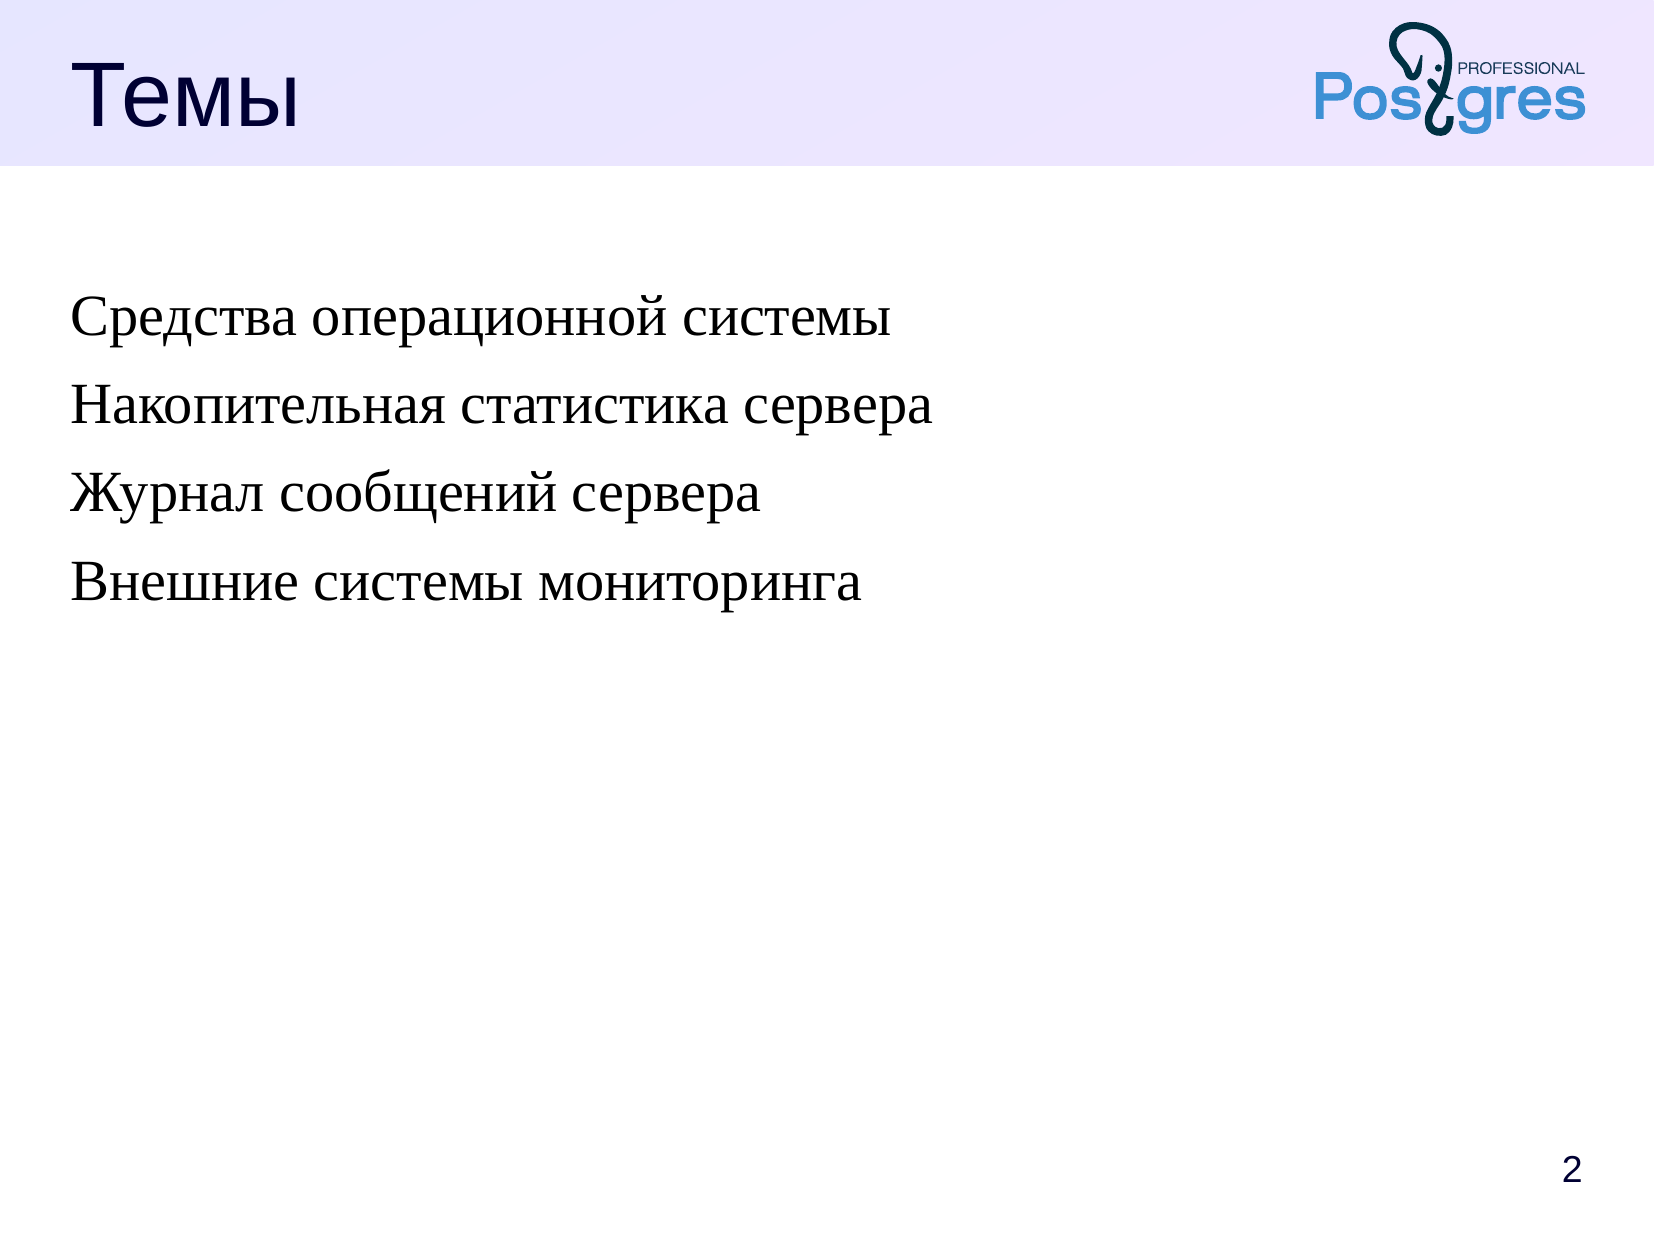

# Темы
Средства операционной системы
Накопительная статистика сервера
Журнал сообщений сервера
Внешние системы мониторинга